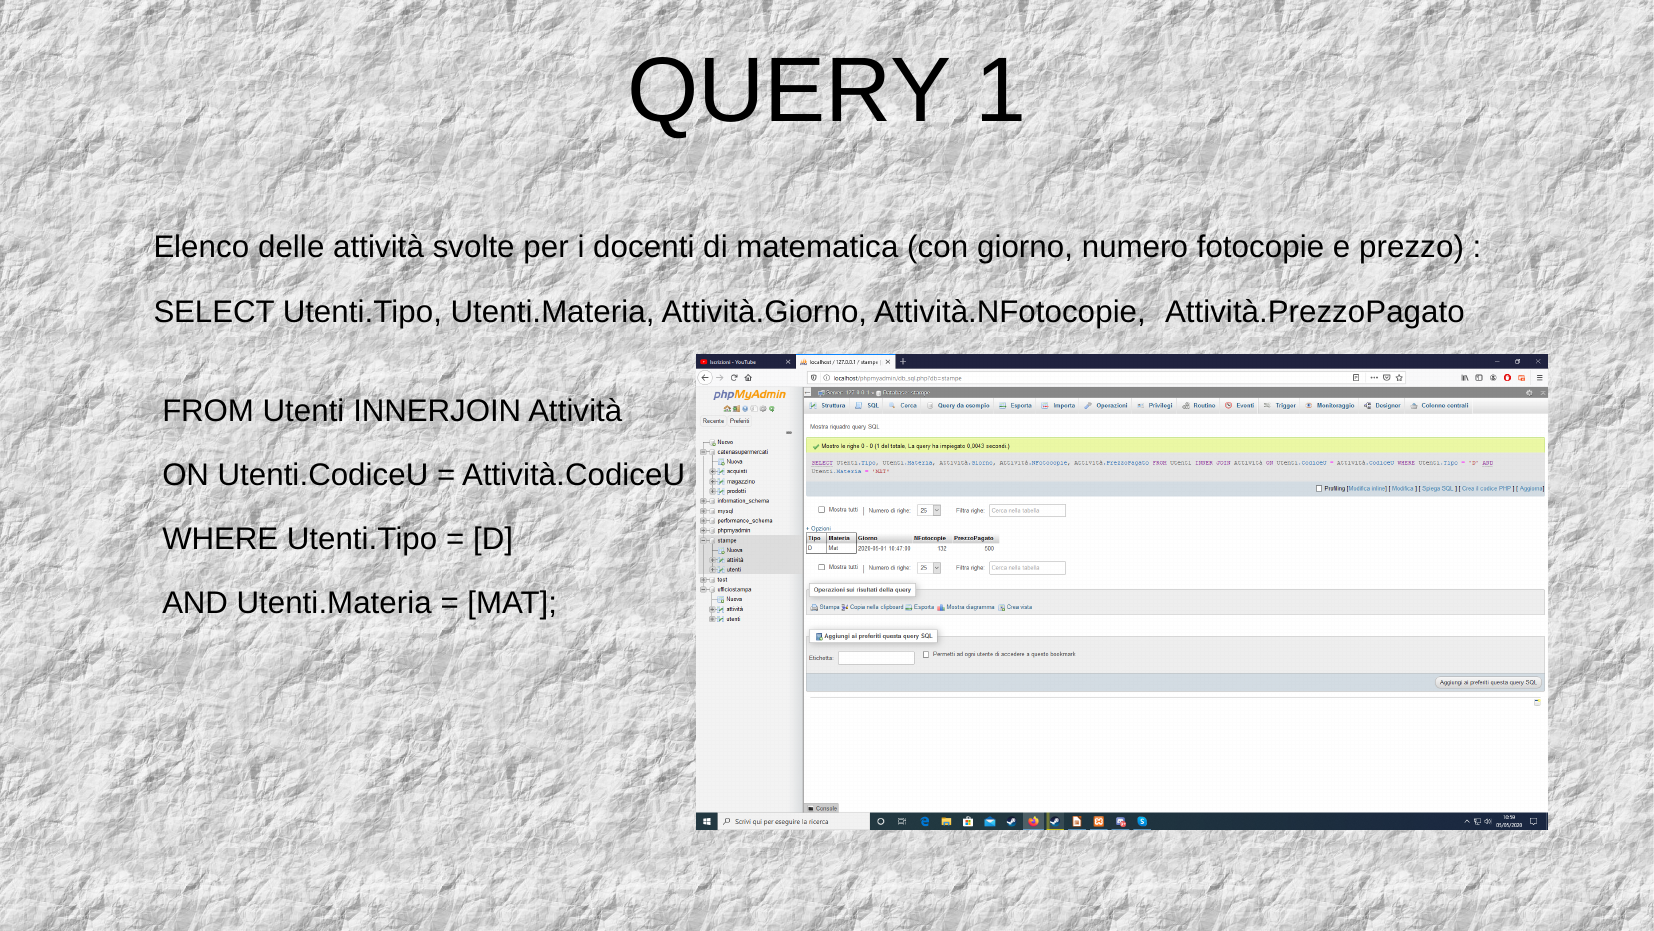

# QUERY 1
Elenco delle attività svolte per i docenti di matematica (con giorno, numero fotocopie e prezzo) :
SELECT Utenti.Tipo, Utenti.Materia, Attività.Giorno, Attività.NFotocopie, Attività.PrezzoPagato
 FROM Utenti INNERJOIN Attività
 ON Utenti.CodiceU = Attività.CodiceU
 WHERE Utenti.Tipo = [D]
 AND Utenti.Materia = [MAT];